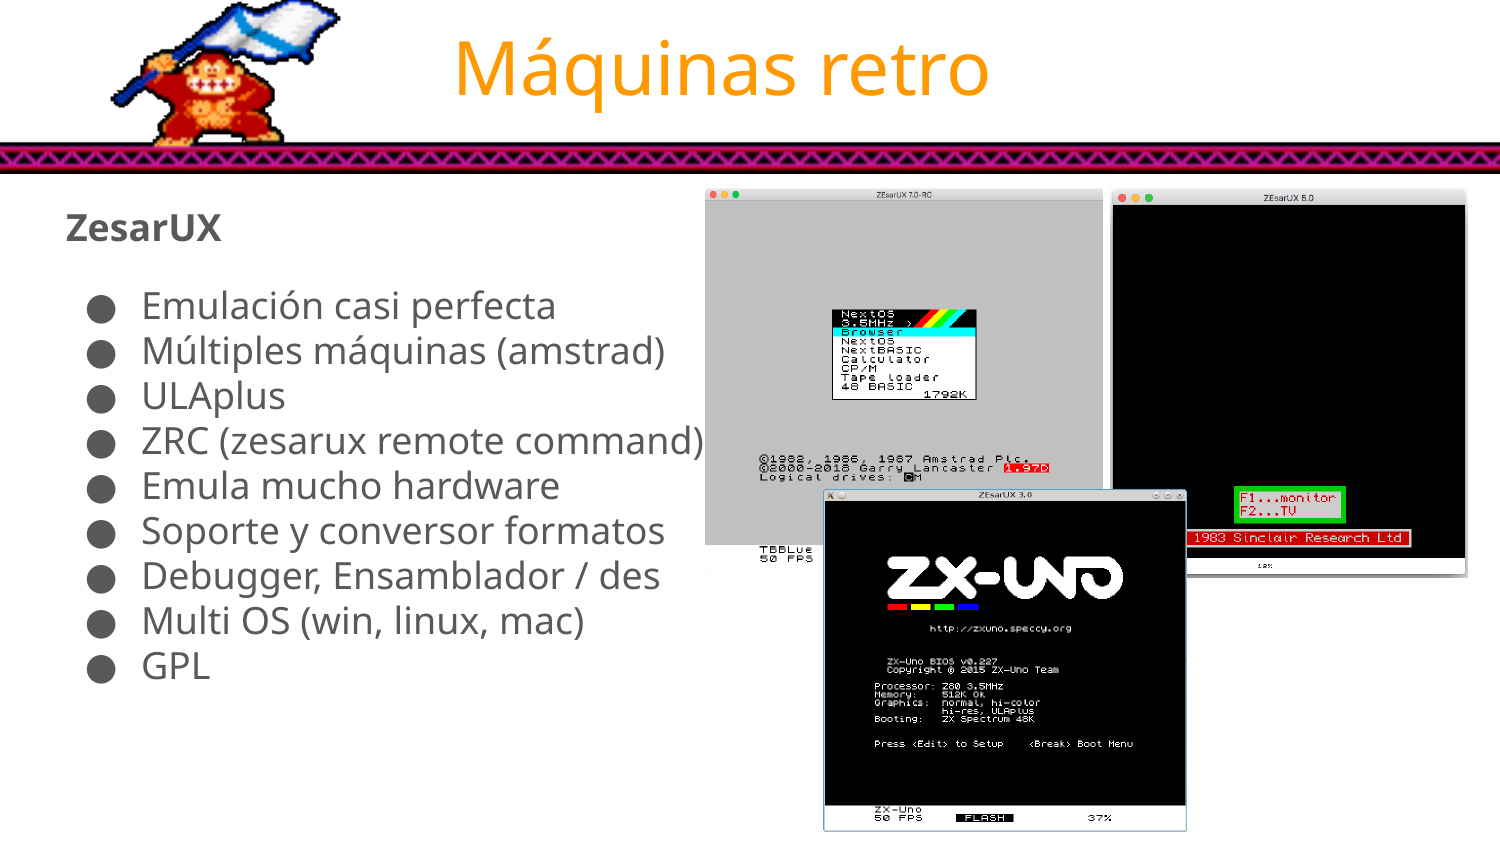

# Máquinas retro
ZesarUX
Emulación casi perfecta
Múltiples máquinas (amstrad)
ULAplus
ZRC (zesarux remote command)
Emula mucho hardware
Soporte y conversor formatos
Debugger, Ensamblador / des
Multi OS (win, linux, mac)
GPL